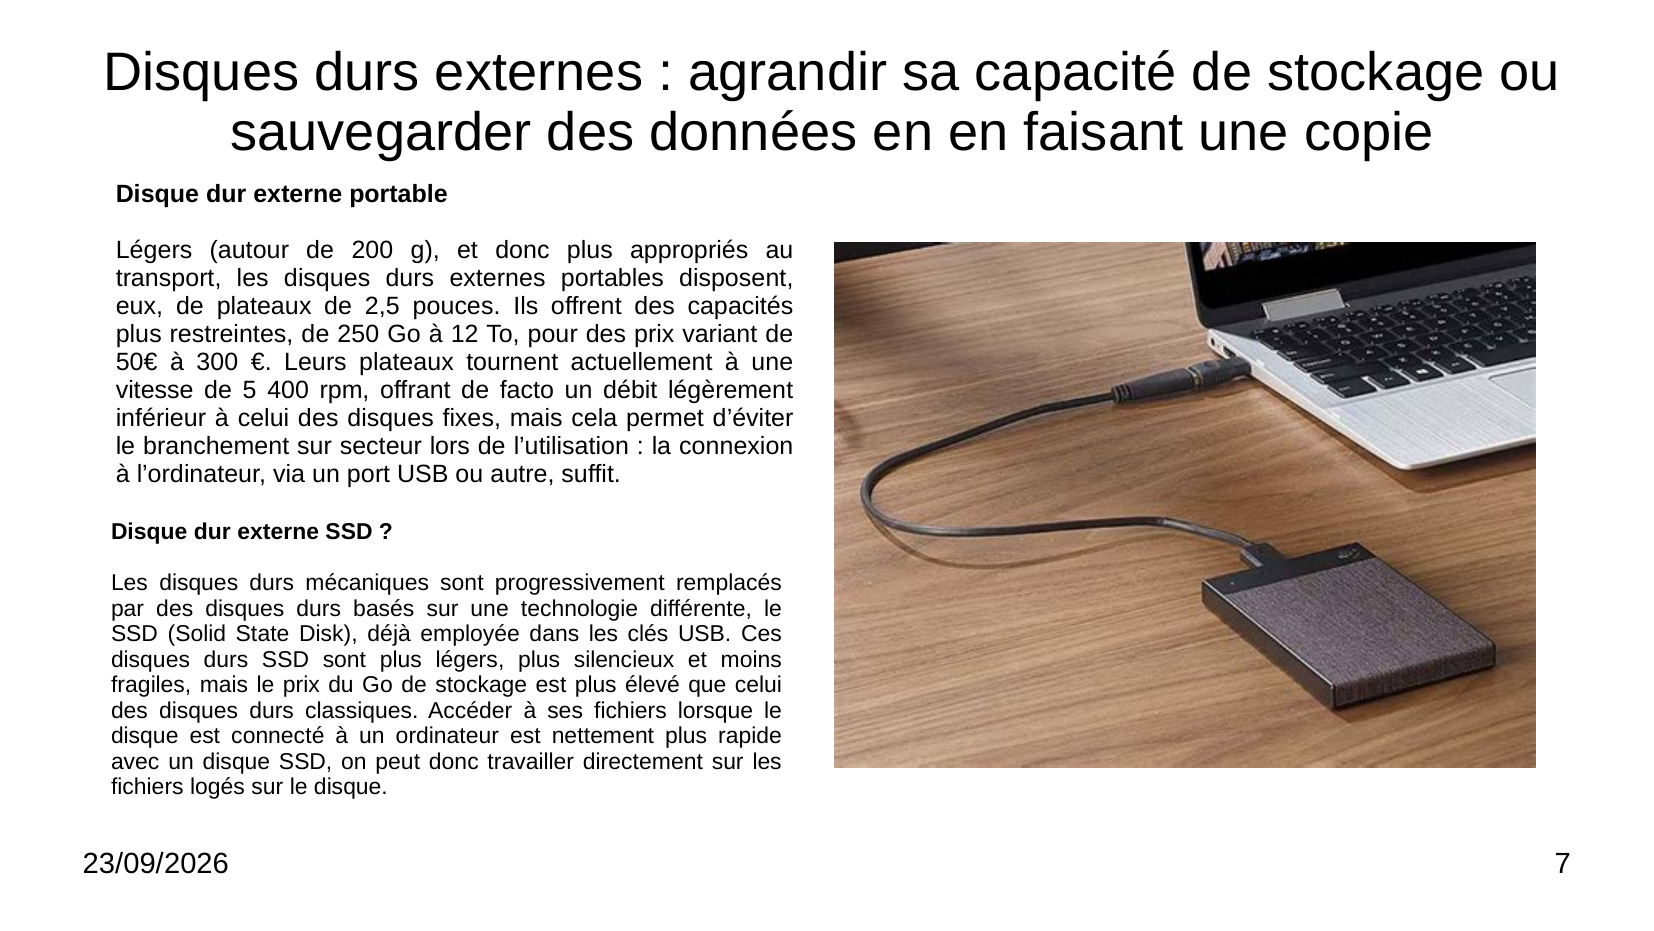

# Disques durs externes : agrandir sa capacité de stockage ou sauvegarder des données en en faisant une copie
Disque dur externe portable
Légers (autour de 200 g), et donc plus appropriés au transport, les disques durs externes portables disposent, eux, de plateaux de 2,5 pouces. Ils offrent des capacités plus restreintes, de 250 Go à 12 To, pour des prix variant de 50€ à 300 €. Leurs plateaux tournent actuellement à une vitesse de 5 400 rpm, offrant de facto un débit légèrement inférieur à celui des disques fixes, mais cela permet d’éviter le branchement sur secteur lors de l’utilisation : la connexion à l’ordinateur, via un port USB ou autre, suffit.
Disque dur externe SSD ?
Les disques durs mécaniques sont progressivement remplacés par des disques durs basés sur une technologie différente, le SSD (Solid State Disk), déjà employée dans les clés USB. Ces disques durs SSD sont plus légers, plus silencieux et moins fragiles, mais le prix du Go de stockage est plus élevé que celui des disques durs classiques. Accéder à ses fichiers lorsque le disque est connecté à un ordinateur est nettement plus rapide avec un disque SSD, on peut donc travailler directement sur les fichiers logés sur le disque.
7